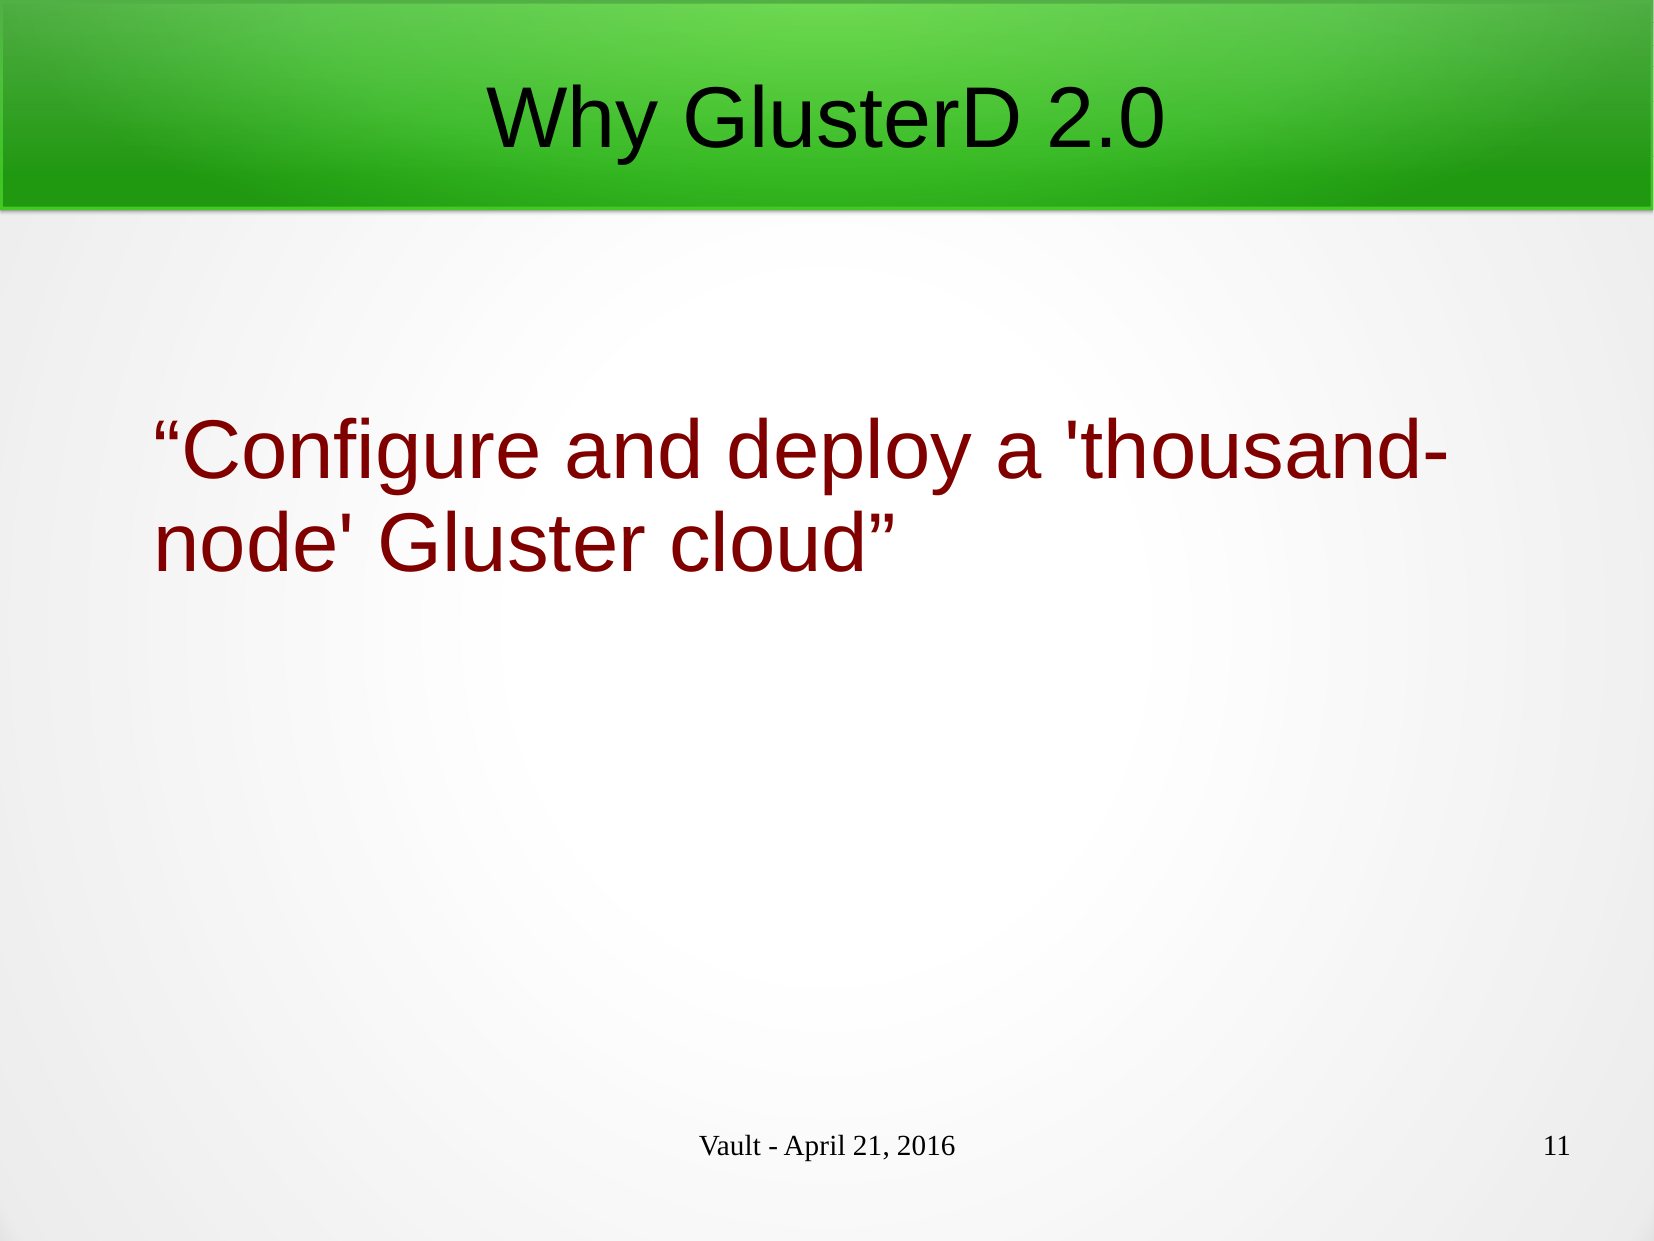

# Why GlusterD 2.0
“Configure and deploy a 'thousand-node' Gluster cloud”
Vault - April 21, 2016
11